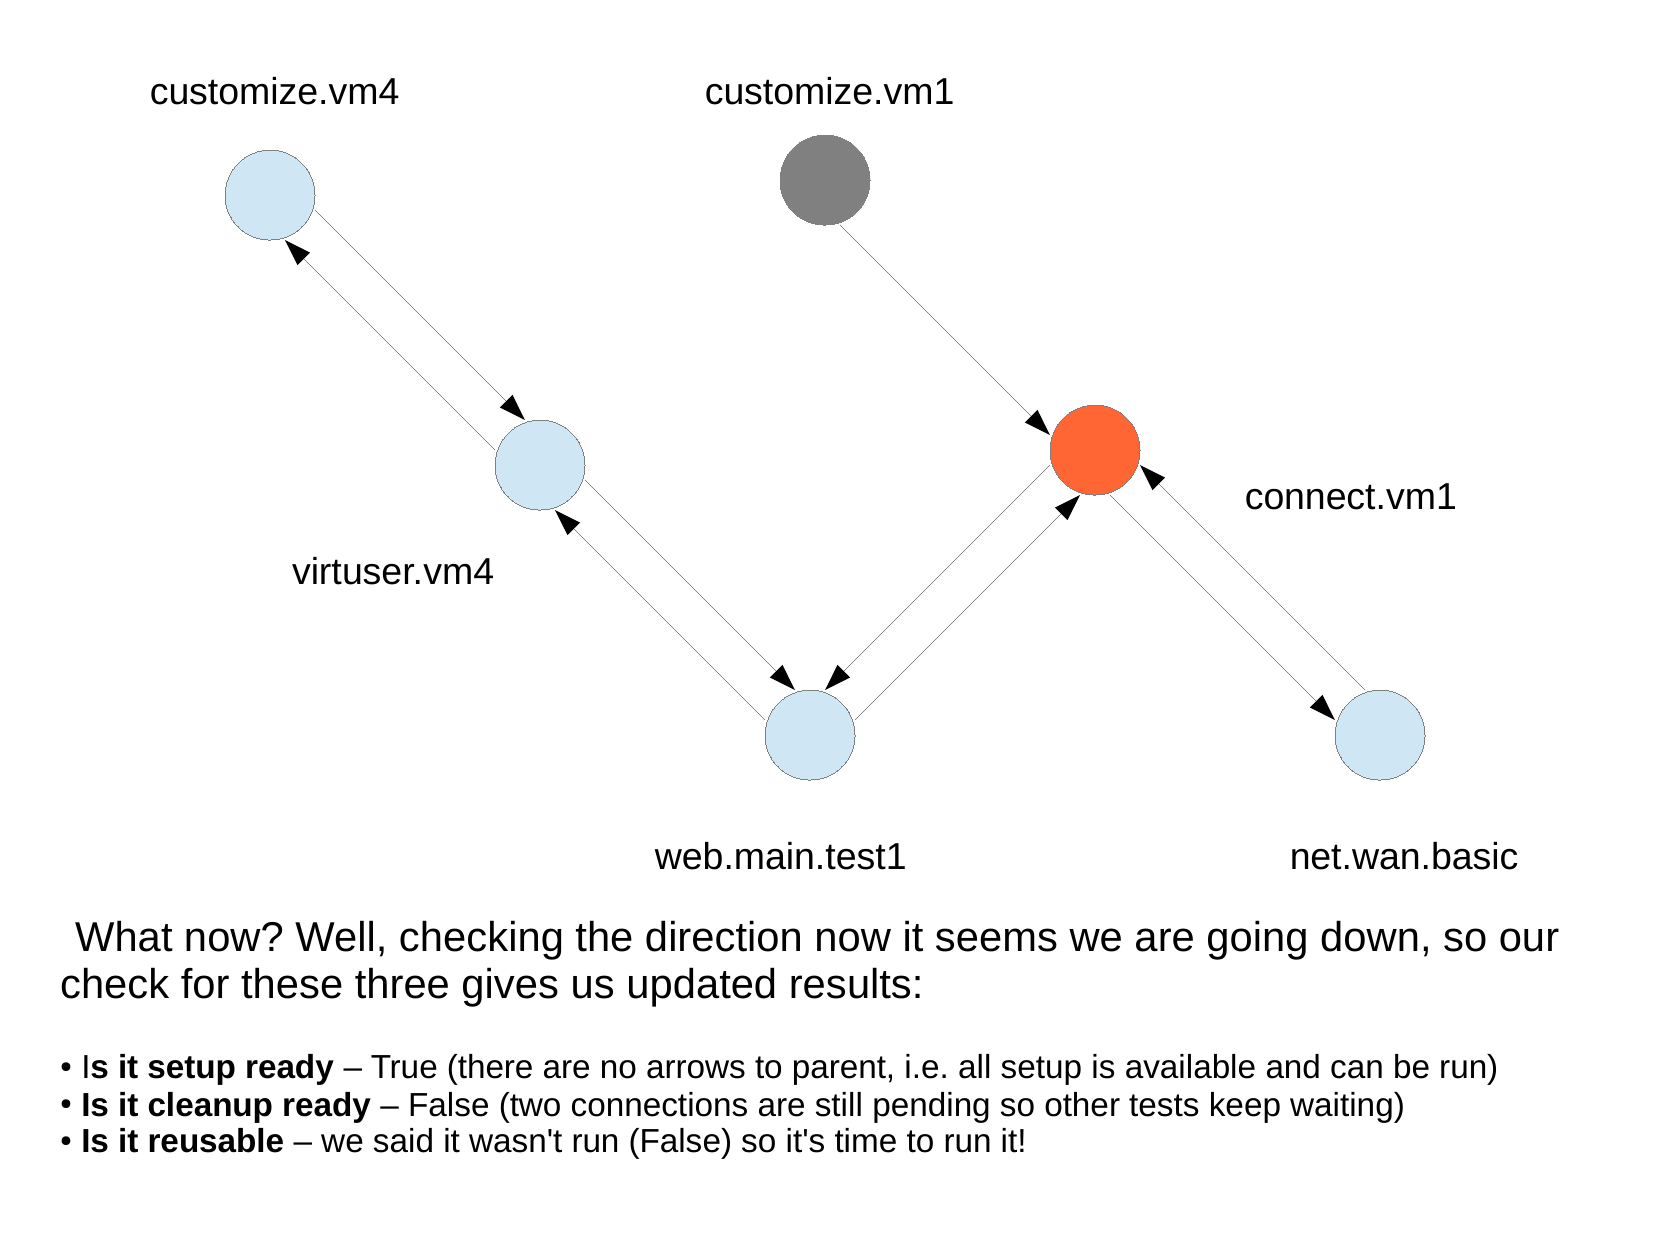

customize.vm4
customize.vm1
connect.vm1
virtuser.vm4
web.main.test1
net.wan.basic
What now? Well, checking the direction now it seems we are going down, so our check for these three gives us updated results:
 Is it setup ready – True (there are no arrows to parent, i.e. all setup is available and can be run)
 Is it cleanup ready – False (two connections are still pending so other tests keep waiting)
 Is it reusable – we said it wasn't run (False) so it's time to run it!